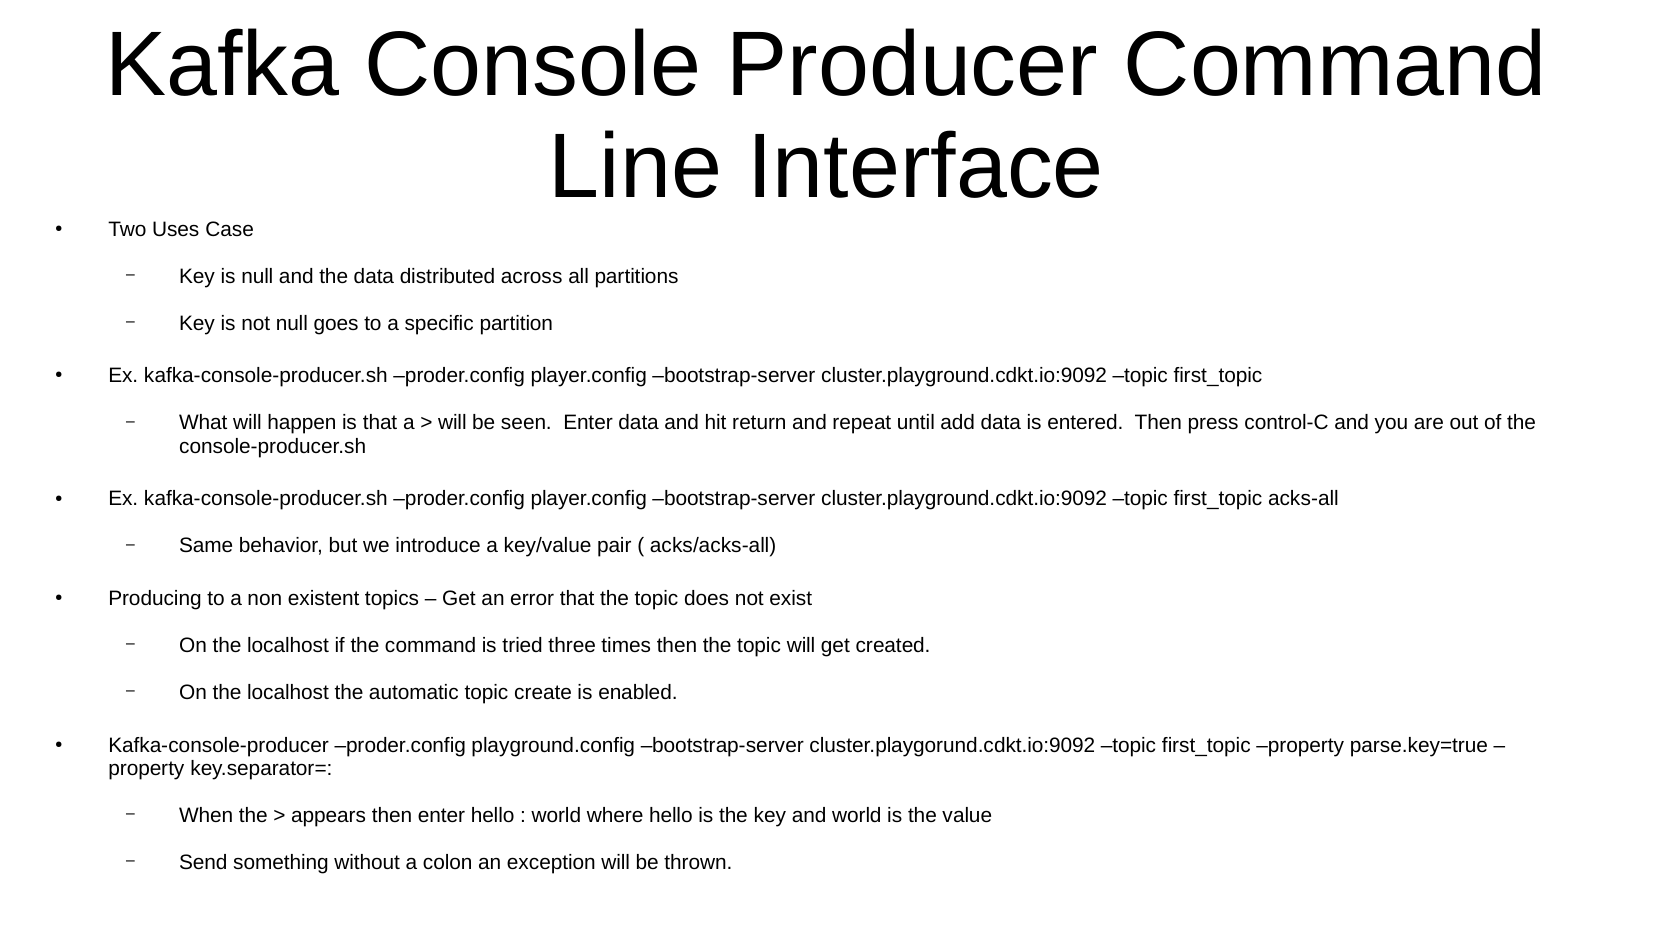

# Kafka Console Producer Command Line Interface
Two Uses Case
Key is null and the data distributed across all partitions
Key is not null goes to a specific partition
Ex. kafka-console-producer.sh –proder.config player.config –bootstrap-server cluster.playground.cdkt.io:9092 –topic first_topic
What will happen is that a > will be seen. Enter data and hit return and repeat until add data is entered. Then press control-C and you are out of the console-producer.sh
Ex. kafka-console-producer.sh –proder.config player.config –bootstrap-server cluster.playground.cdkt.io:9092 –topic first_topic acks-all
Same behavior, but we introduce a key/value pair ( acks/acks-all)
Producing to a non existent topics – Get an error that the topic does not exist
On the localhost if the command is tried three times then the topic will get created.
On the localhost the automatic topic create is enabled.
Kafka-console-producer –proder.config playground.config –bootstrap-server cluster.playgorund.cdkt.io:9092 –topic first_topic –property parse.key=true –property key.separator=:
When the > appears then enter hello : world where hello is the key and world is the value
Send something without a colon an exception will be thrown.